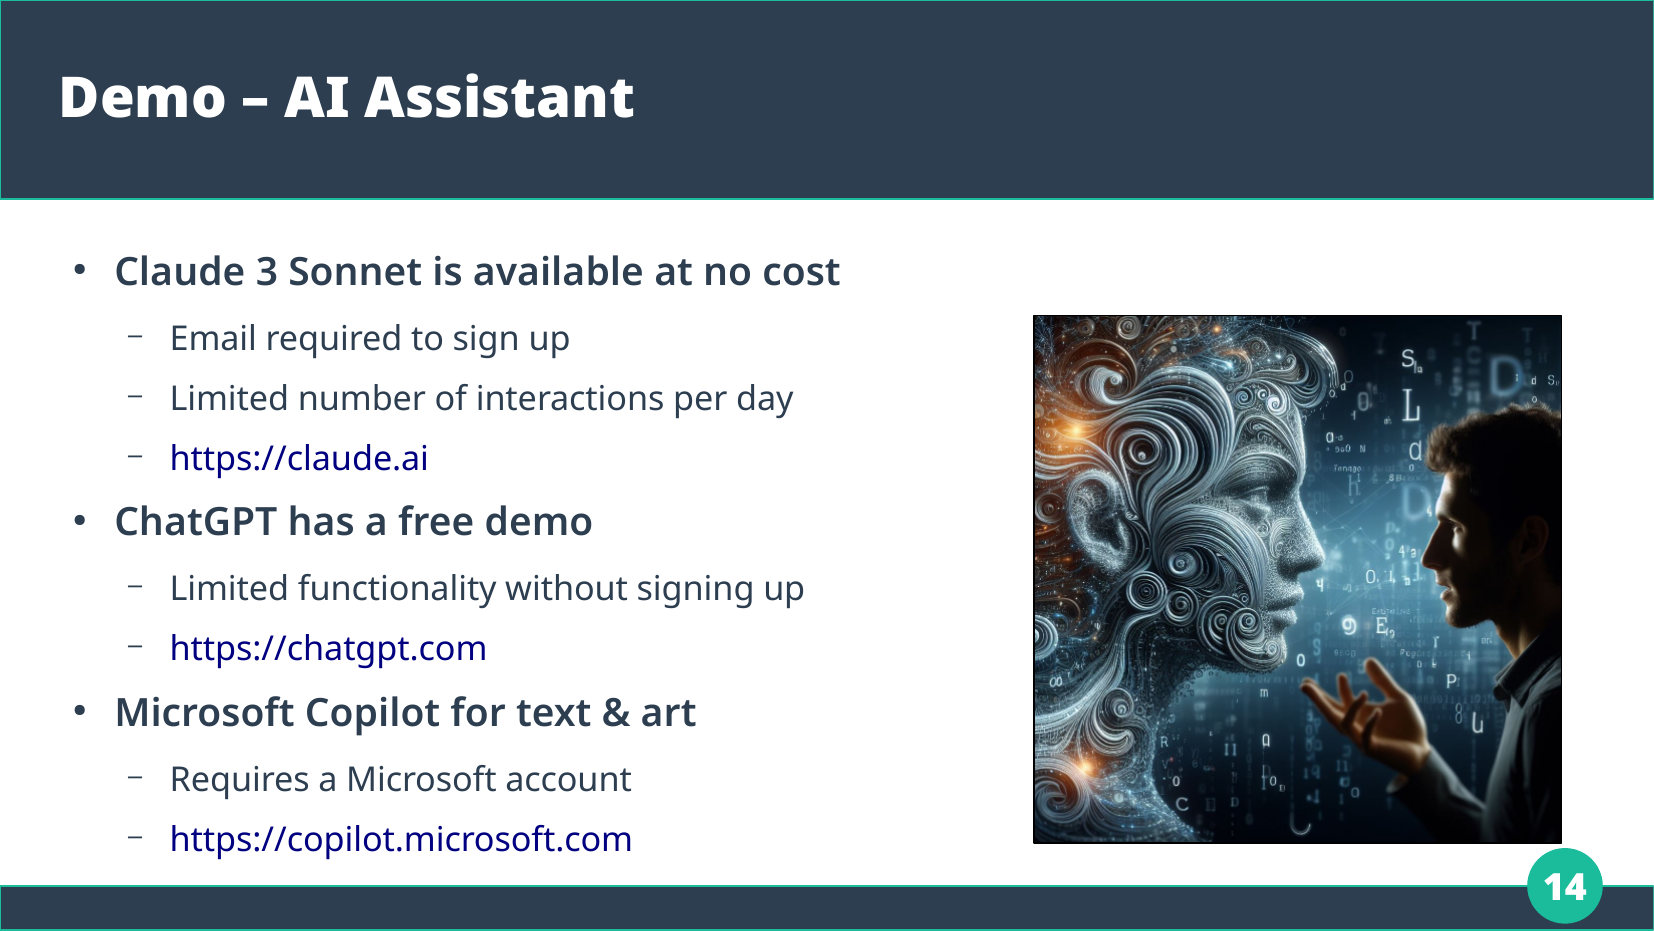

# Demo – AI Assistant
Claude 3 Sonnet is available at no cost
Email required to sign up
Limited number of interactions per day
https://claude.ai
ChatGPT has a free demo
Limited functionality without signing up
https://chatgpt.com
Microsoft Copilot for text & art
Requires a Microsoft account
https://copilot.microsoft.com
14